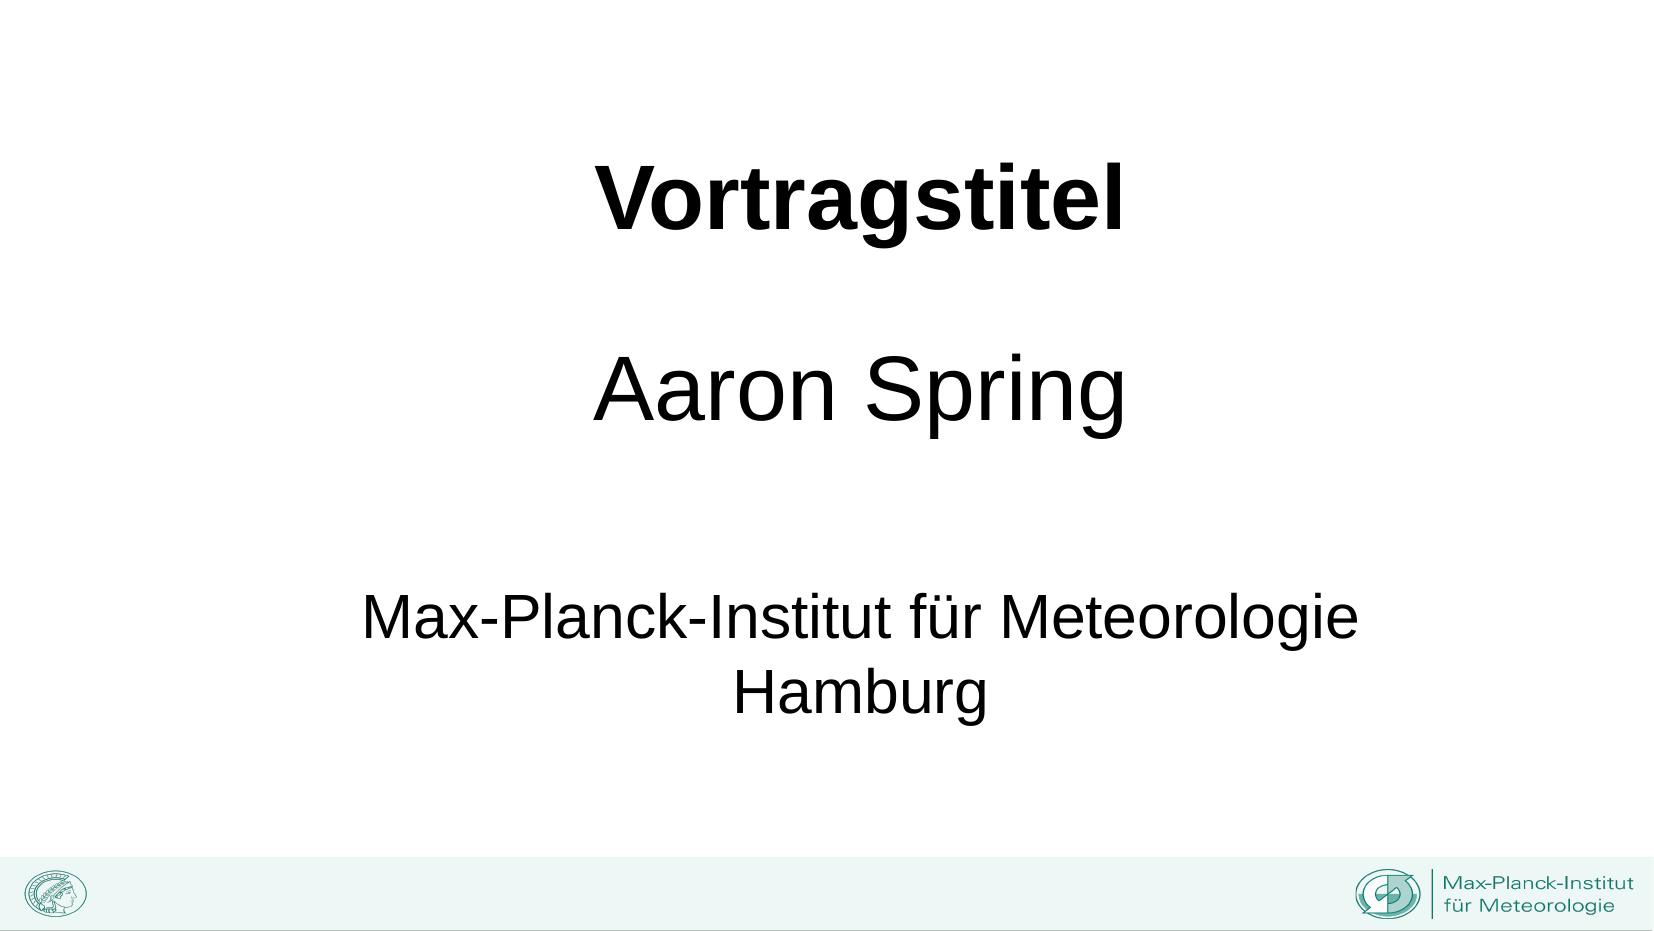

# Vortragstitel
Aaron Spring
Max-Planck-Institut für Meteorologie
Hamburg